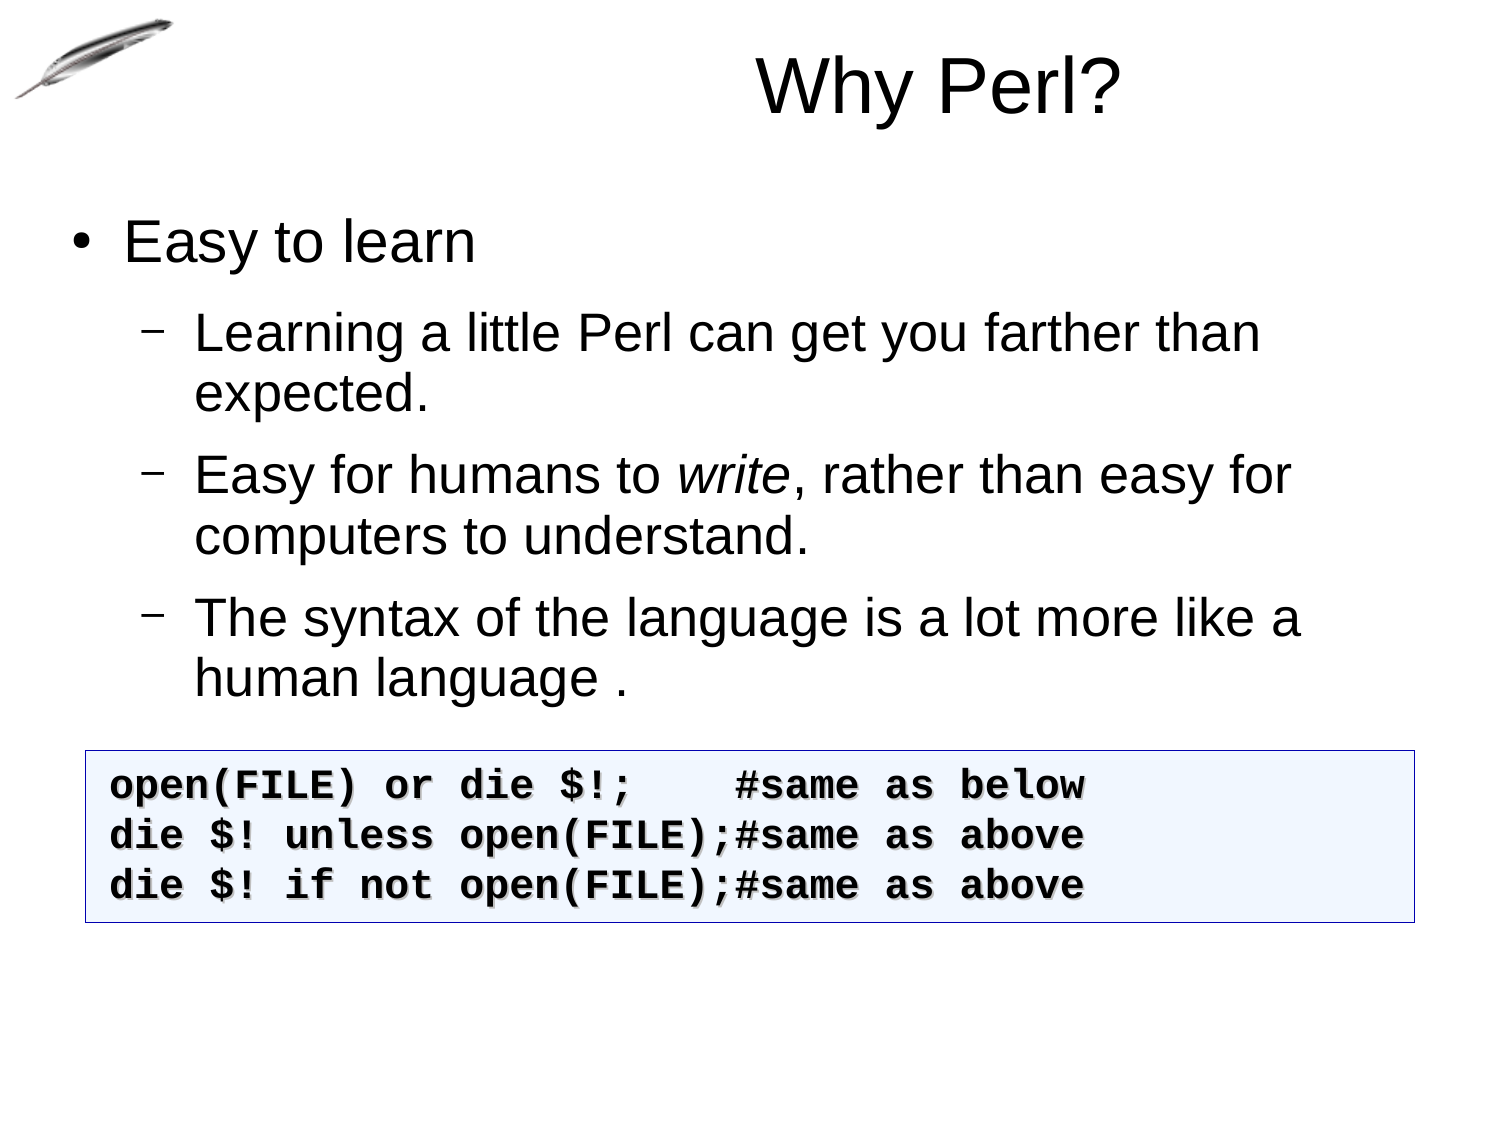

# Why Perl?
Easy to learn
Learning a little Perl can get you farther than expected.
Easy for humans to write, rather than easy for computers to understand.
The syntax of the language is a lot more like a human language .
open(FILE) or die $!; #same as below
die $! unless open(FILE);#same as above
die $! if not open(FILE);#same as above